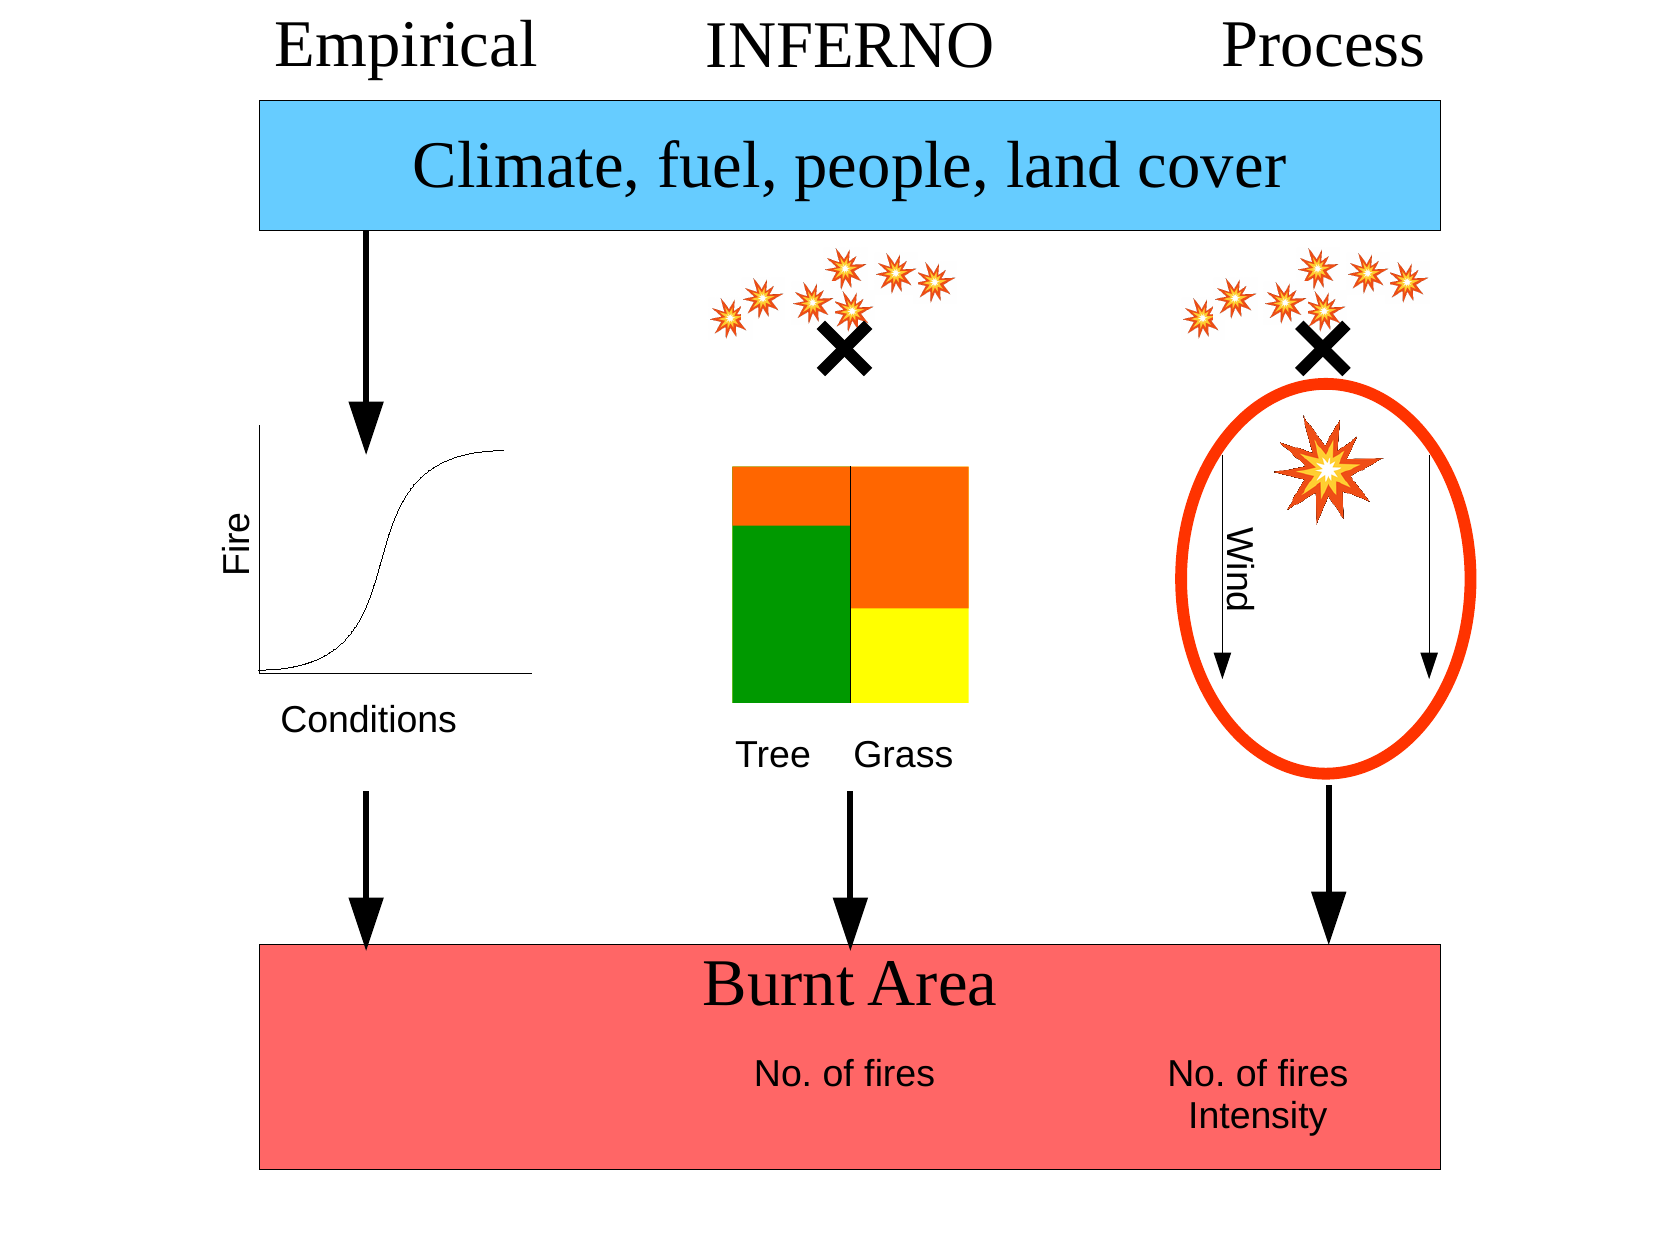

Empirical
Process
INFERNO
Climate, fuel, people, land cover
Fire
Wind
Conditions
Tree
Grass
Burnt Area
No. of fires
No. of fires
Intensity